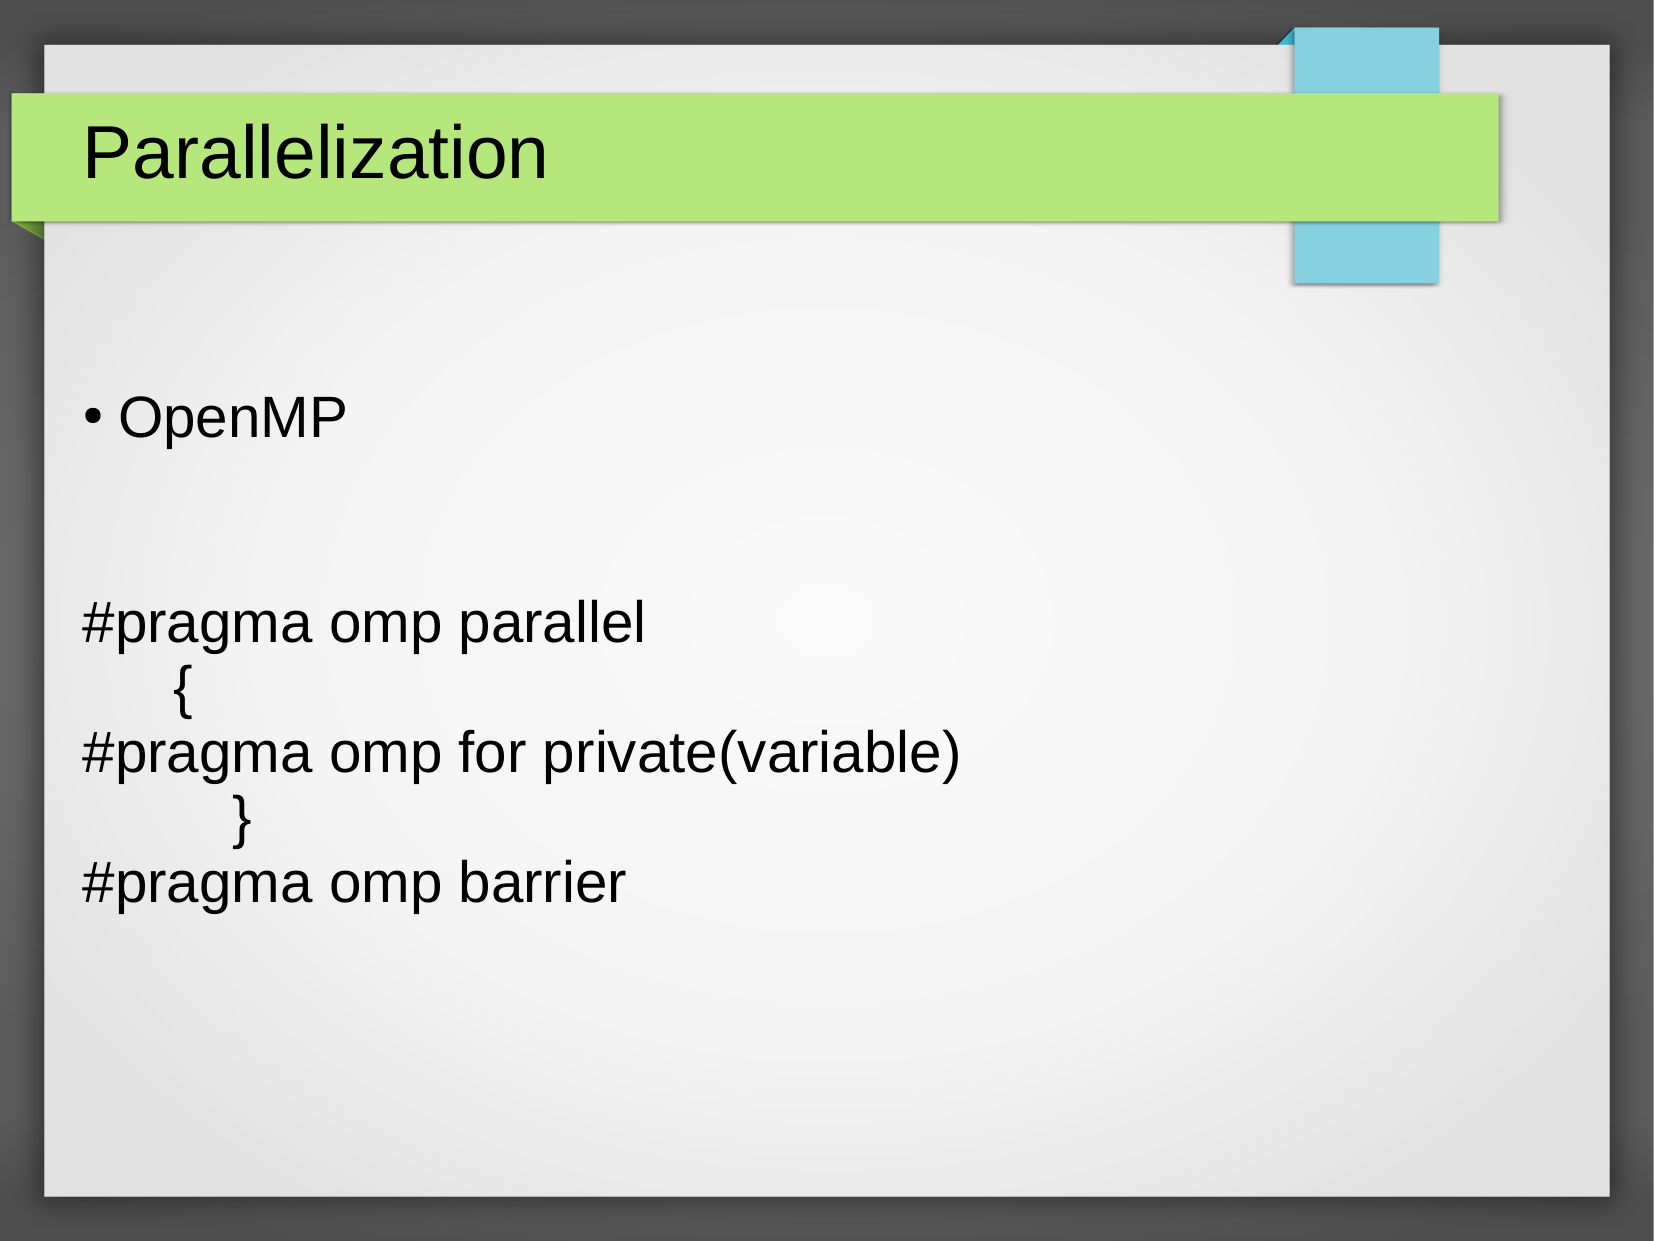

# Parallelization
OpenMP
#pragma omp parallel
 	 {
#pragma omp for private(variable)
		}
#pragma omp barrier